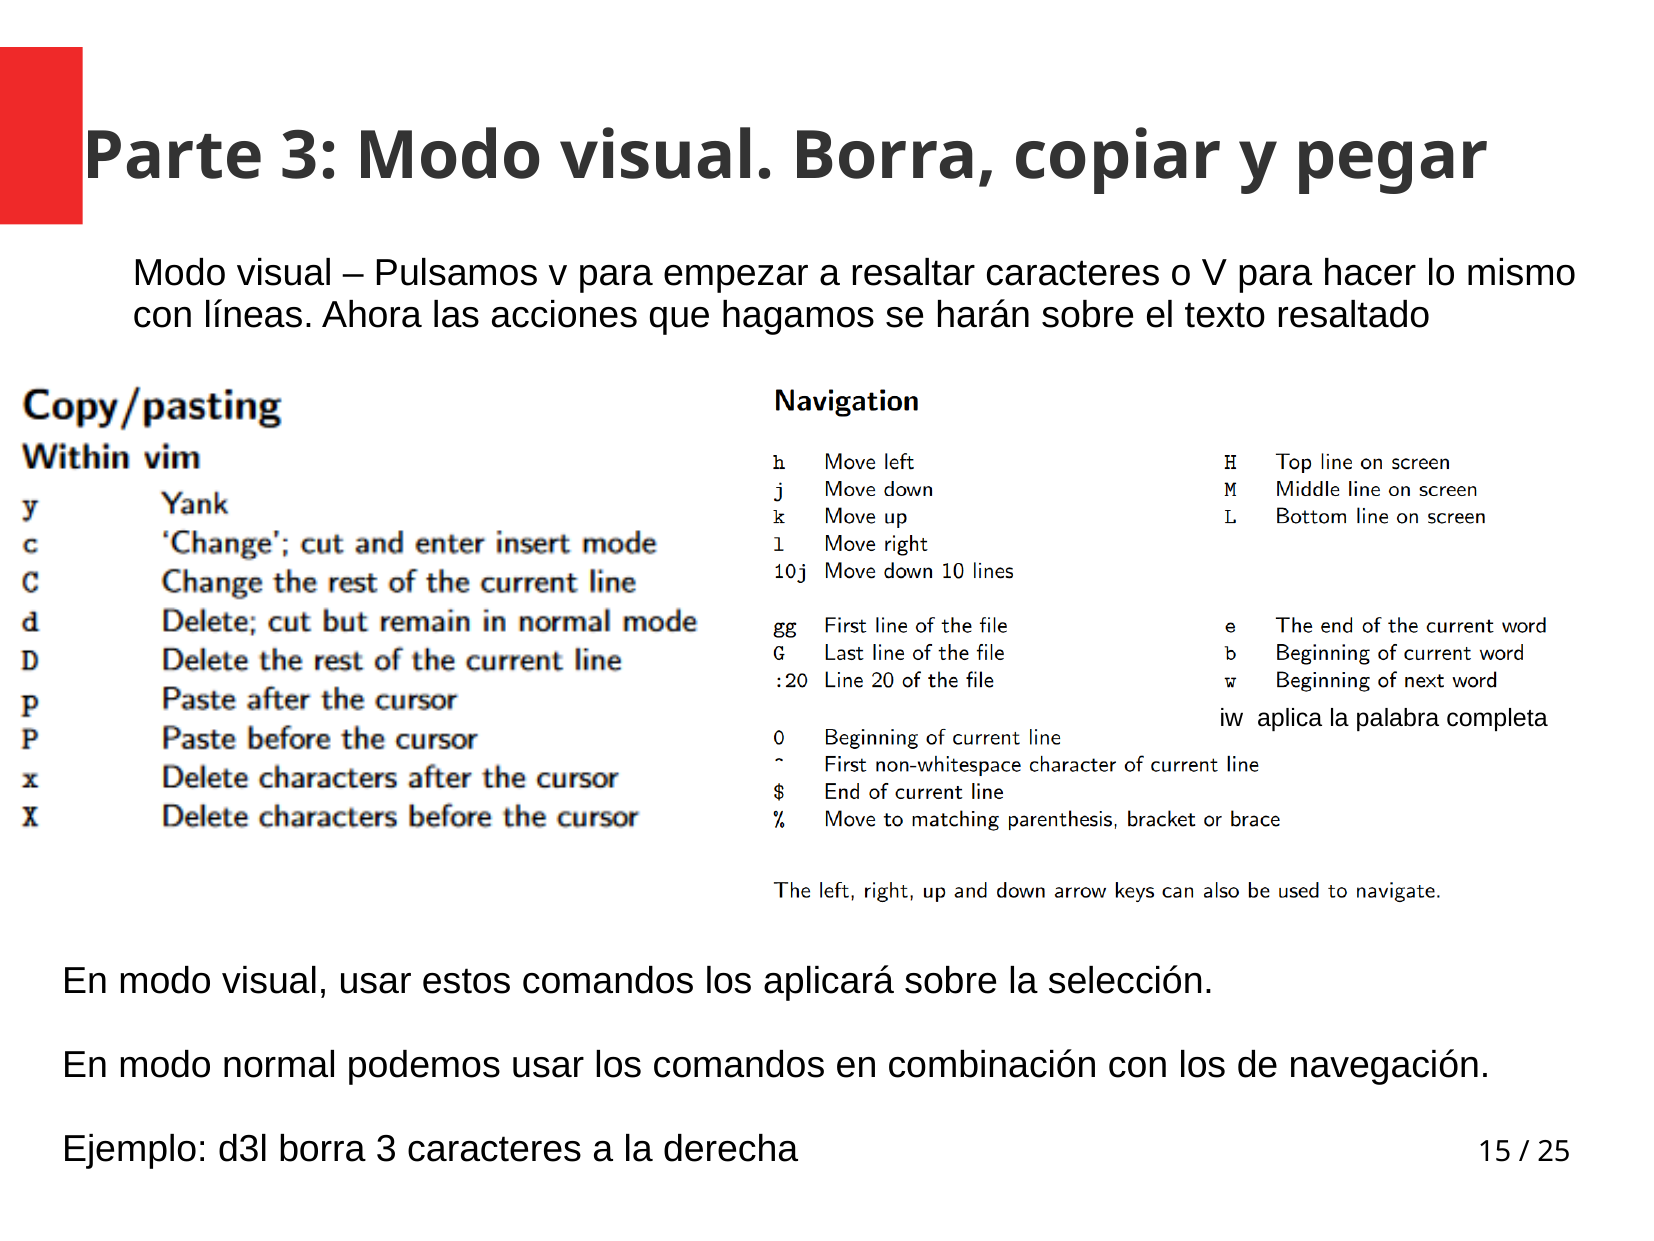

# Parte 3: Modo visual. Borra, copiar y pegar
Modo visual – Pulsamos v para empezar a resaltar caracteres o V para hacer lo mismo con líneas. Ahora las acciones que hagamos se harán sobre el texto resaltado
iw aplica la palabra completa
En modo visual, usar estos comandos los aplicará sobre la selección.
En modo normal podemos usar los comandos en combinación con los de navegación.
Ejemplo: d3l borra 3 caracteres a la derecha
15